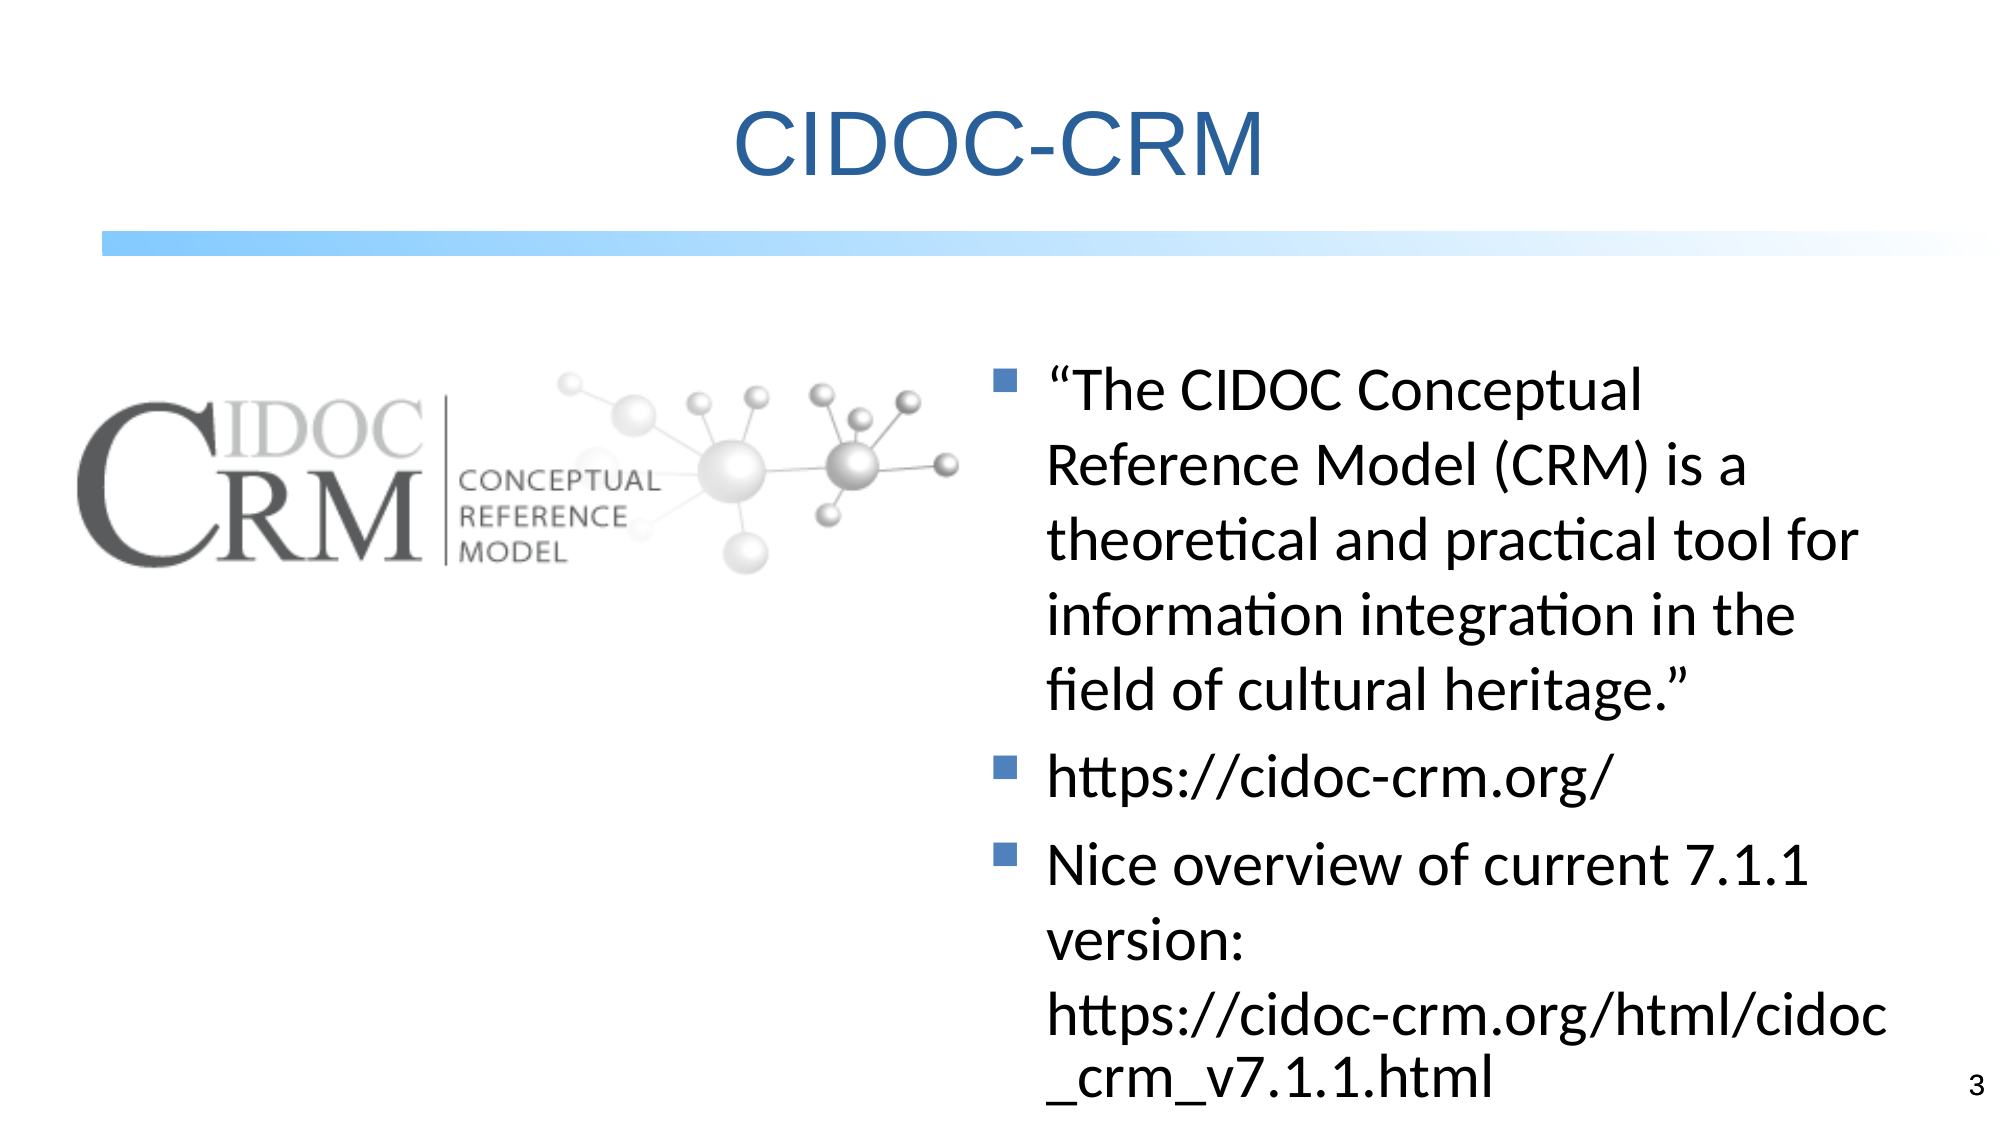

# CIDOC-CRM
“The CIDOC Conceptual Reference Model (CRM) is a theoretical and practical tool for information integration in the field of cultural heritage.”
https://cidoc-crm.org/
Nice overview of current 7.1.1 version: https://cidoc-crm.org/html/cidoc_crm_v7.1.1.html